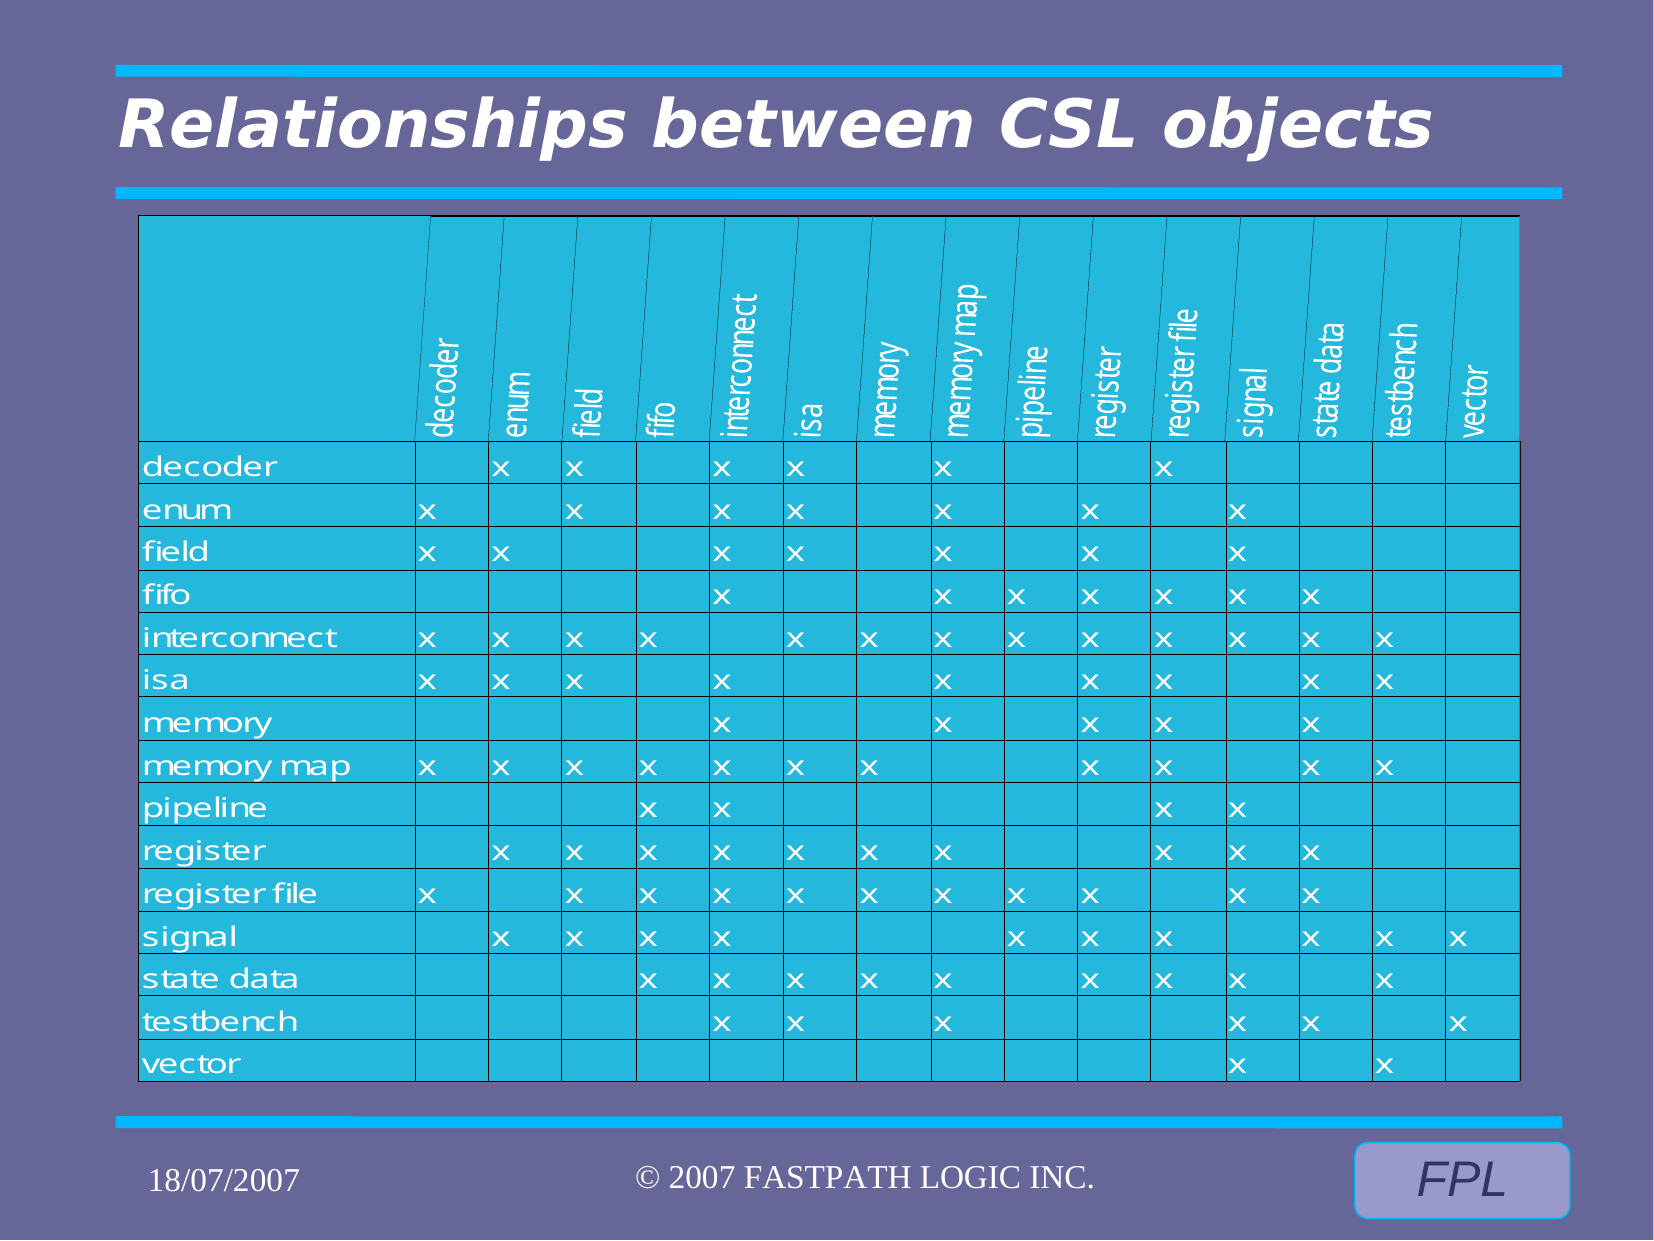

# Relationships between CSL objects
© 2007 FASTPATH LOGIC INC.
18/07/2007